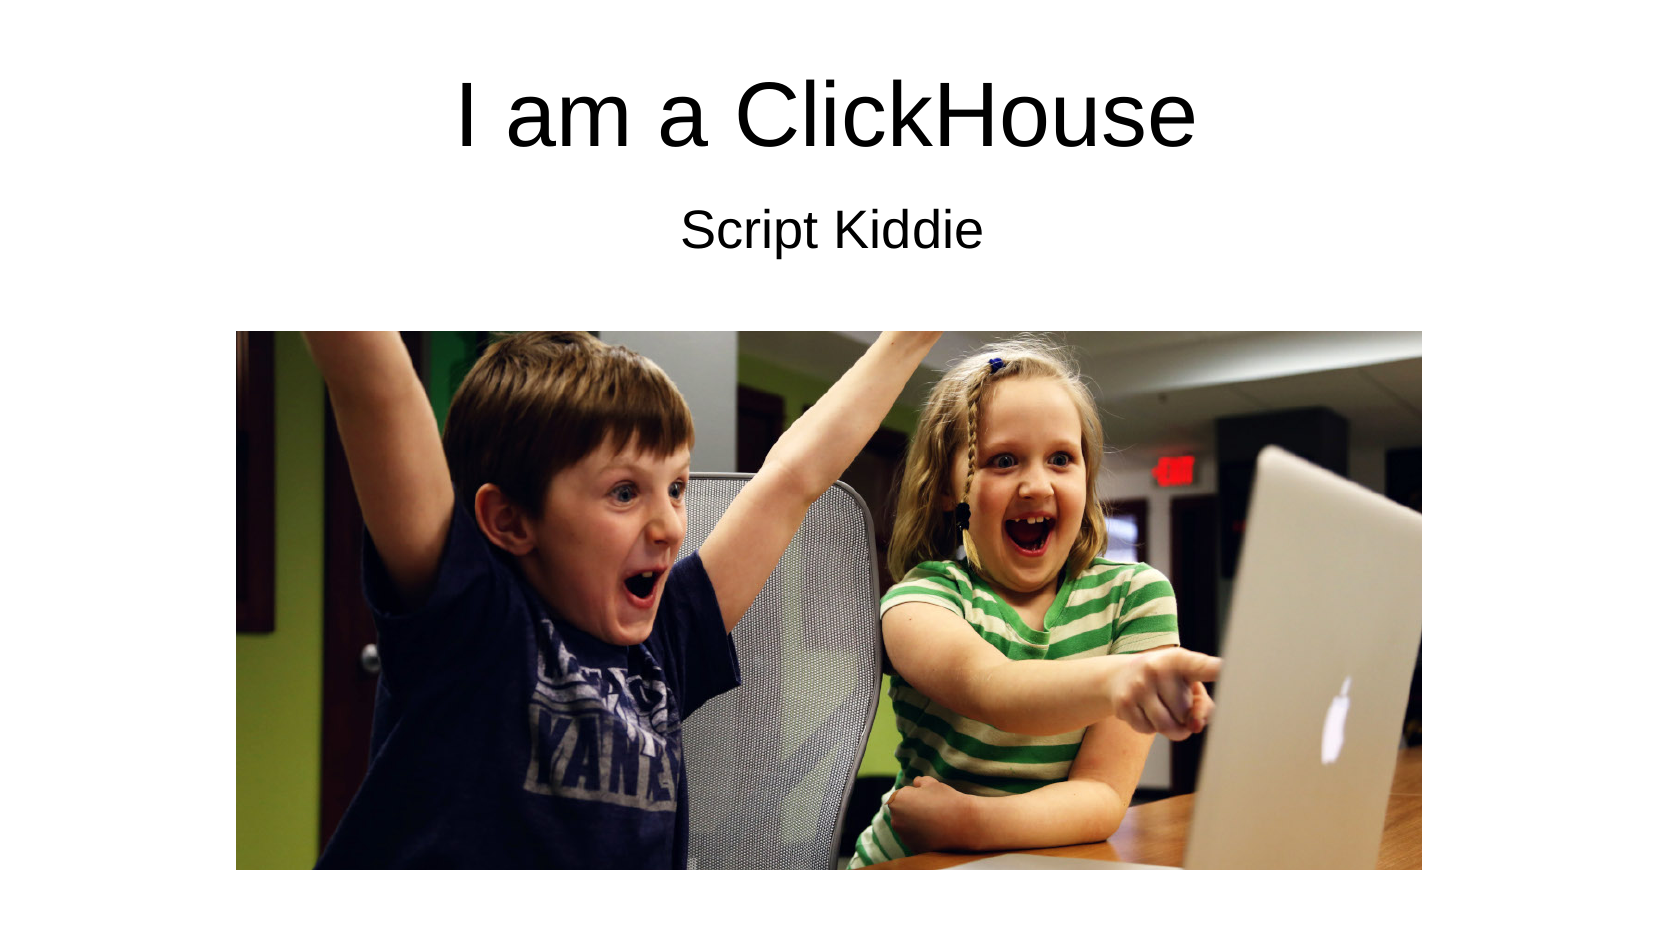

# I am a ClickHouse
Script Kiddie